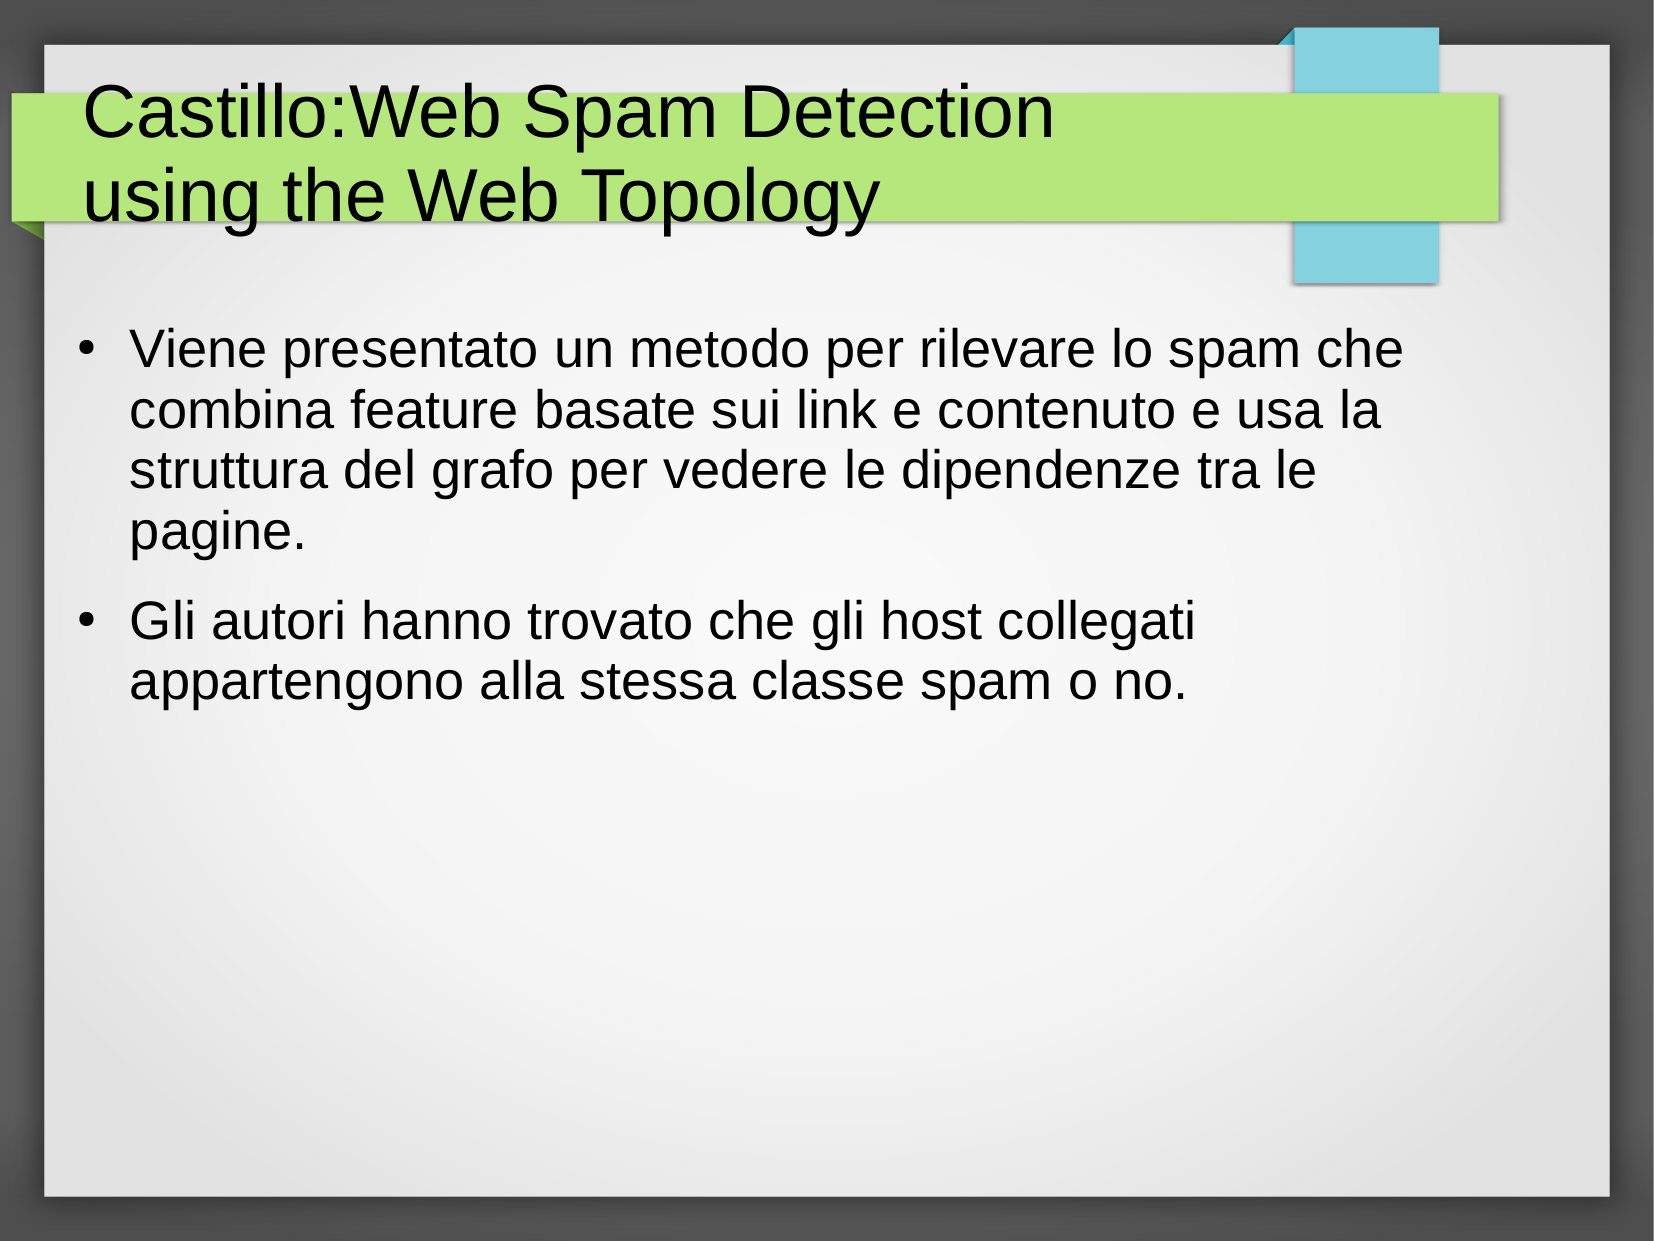

# Castillo:Web Spam Detection using the Web Topology
Viene presentato un metodo per rilevare lo spam che combina feature basate sui link e contenuto e usa la struttura del grafo per vedere le dipendenze tra le pagine.
Gli autori hanno trovato che gli host collegati appartengono alla stessa classe spam o no.